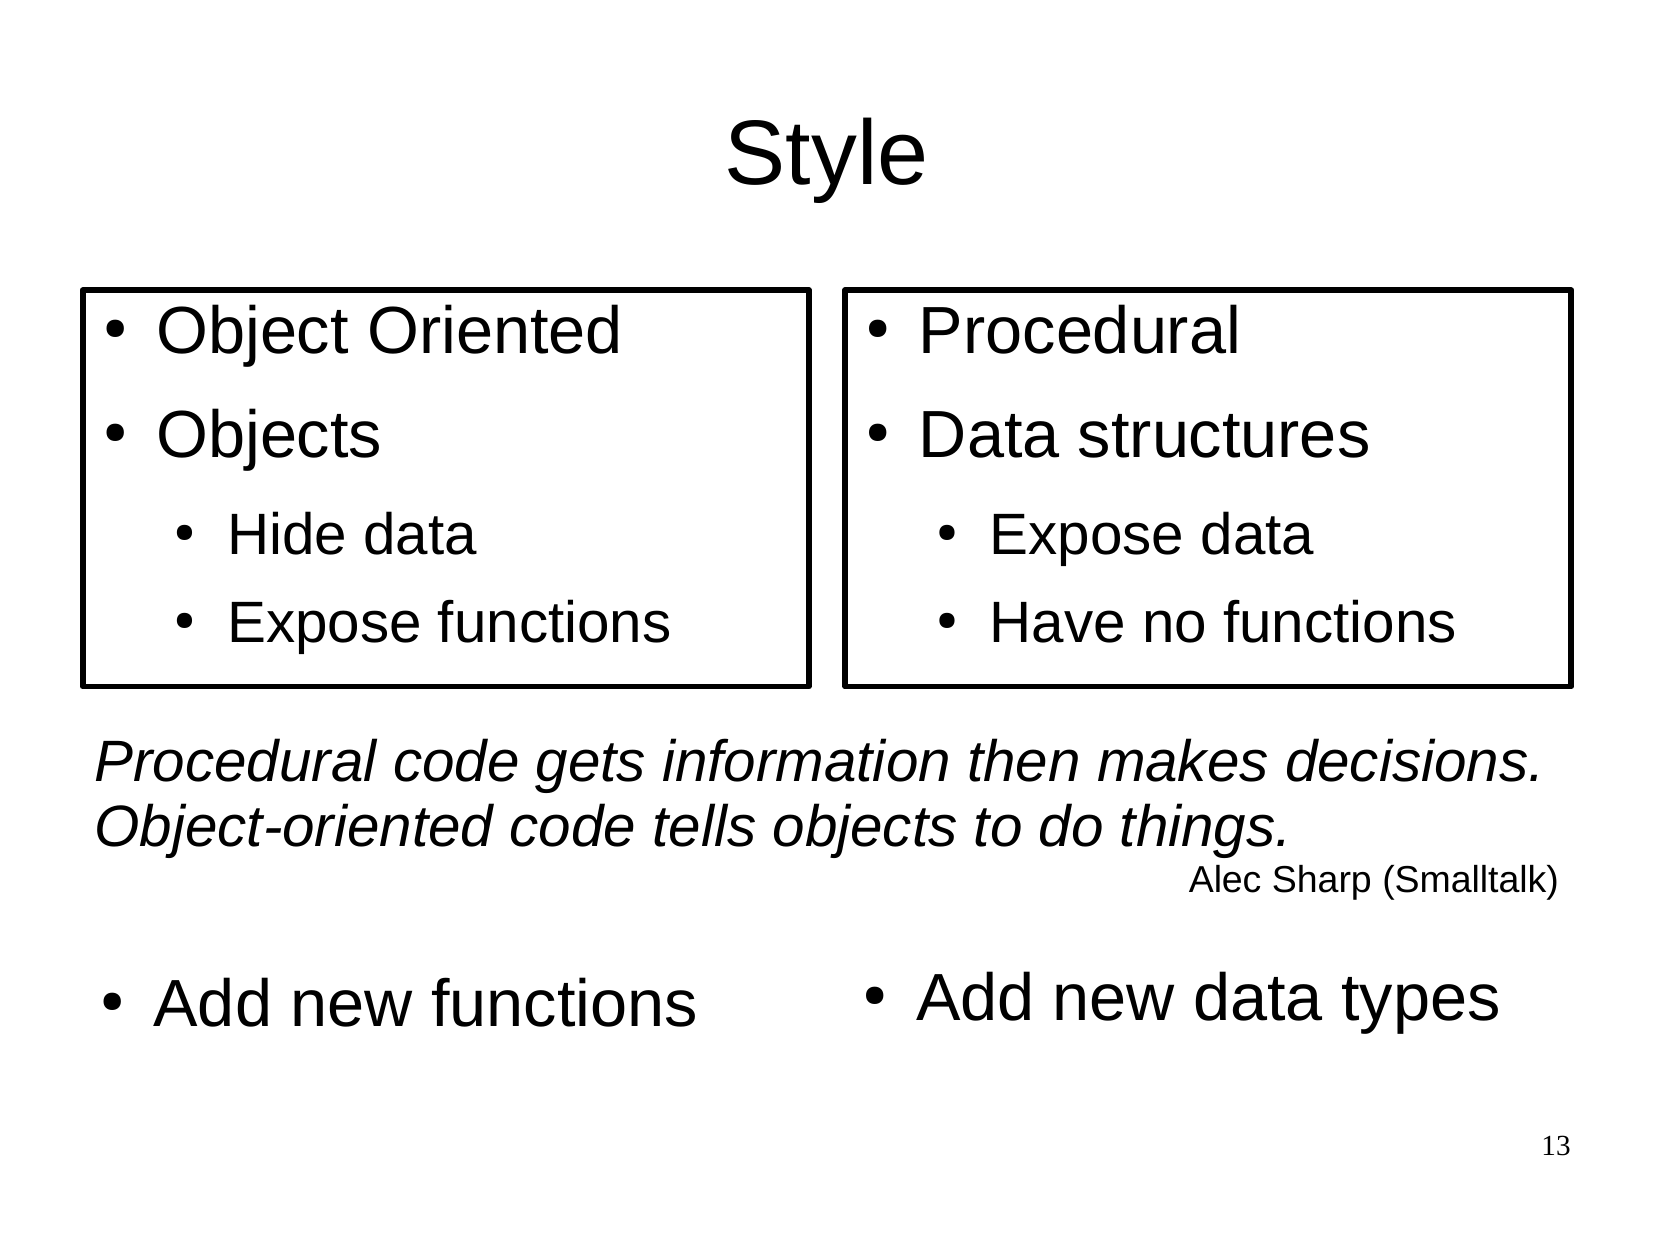

# Style
Object Oriented
Objects
Hide data
Expose functions
Procedural
Data structures
Expose data
Have no functions
Procedural code gets information then makes decisions. Object-oriented code tells objects to do things.
Alec Sharp (Smalltalk)
Add new data types
Add new functions
13